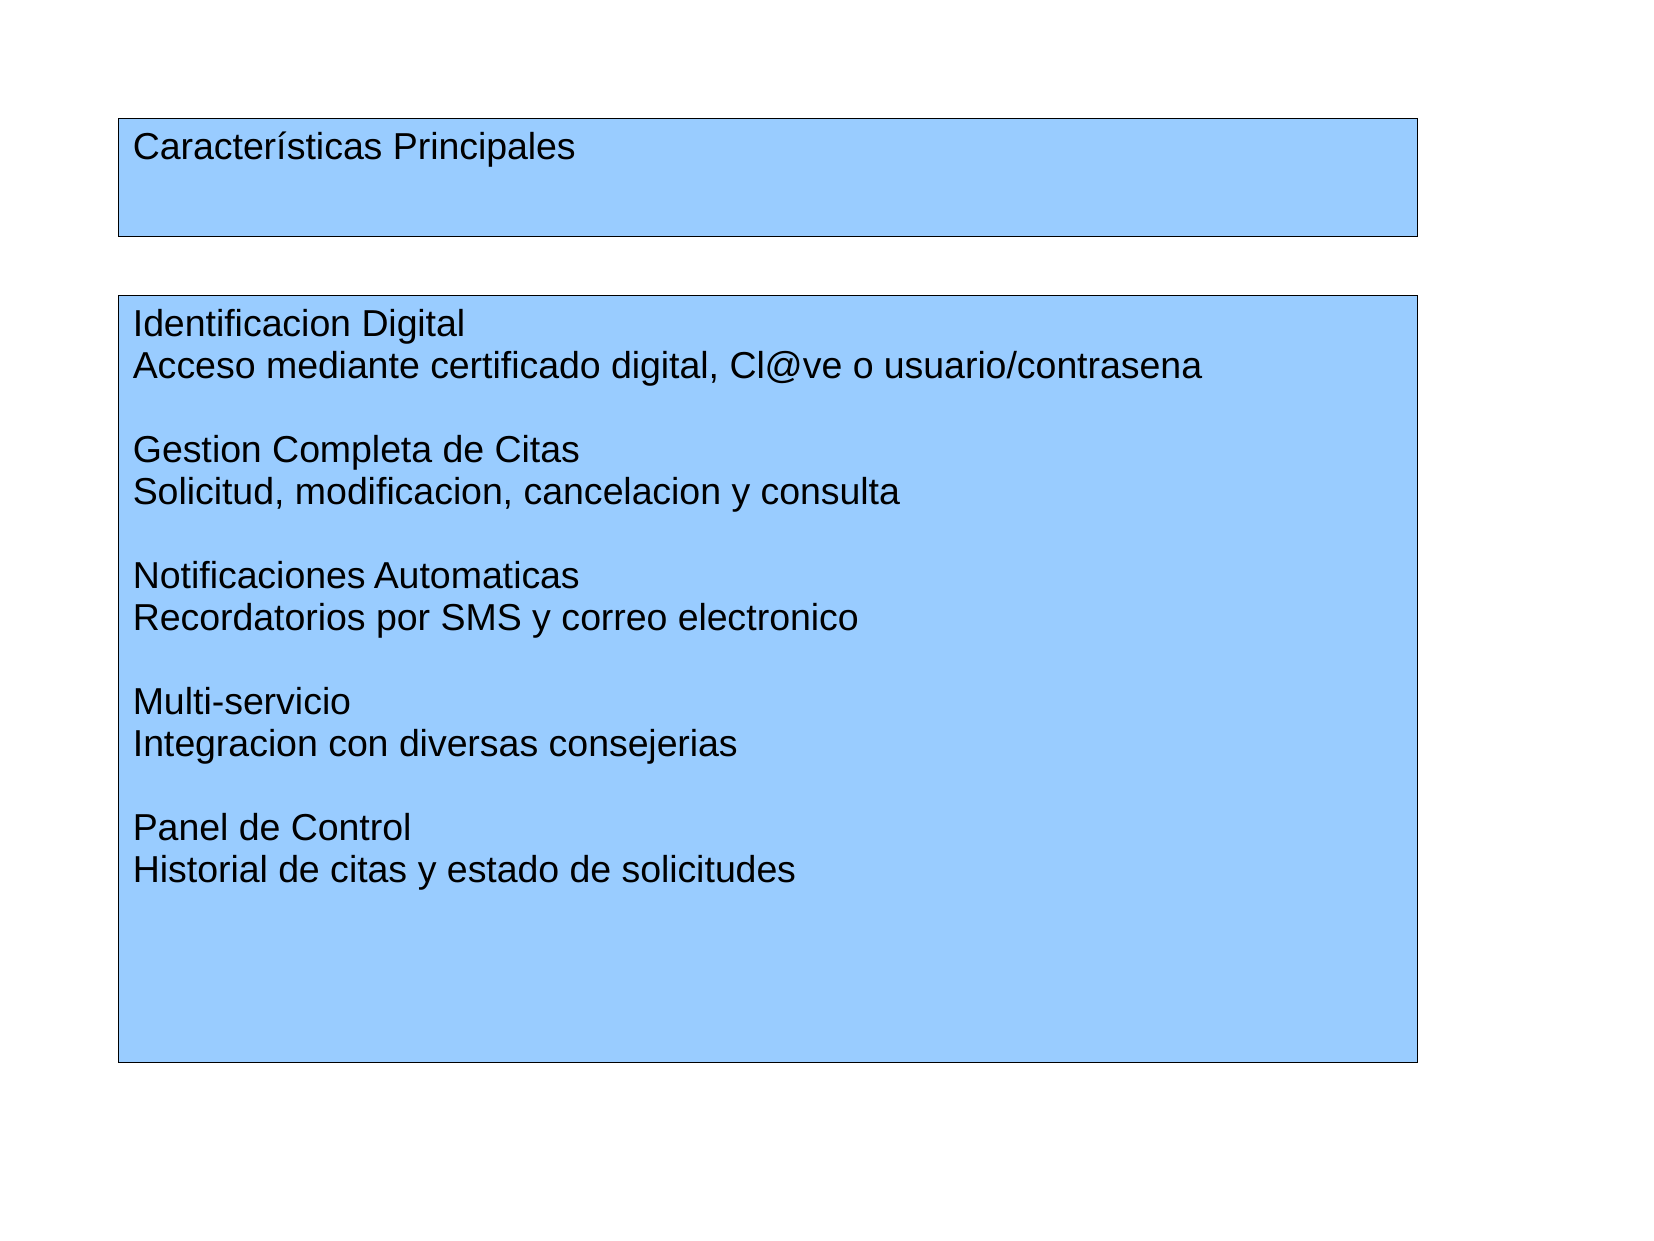

#
Características Principales
Identificacion Digital
Acceso mediante certificado digital, Cl@ve o usuario/contrasena
Gestion Completa de Citas
Solicitud, modificacion, cancelacion y consulta
Notificaciones Automaticas
Recordatorios por SMS y correo electronico
Multi-servicio
Integracion con diversas consejerias
Panel de Control
Historial de citas y estado de solicitudes